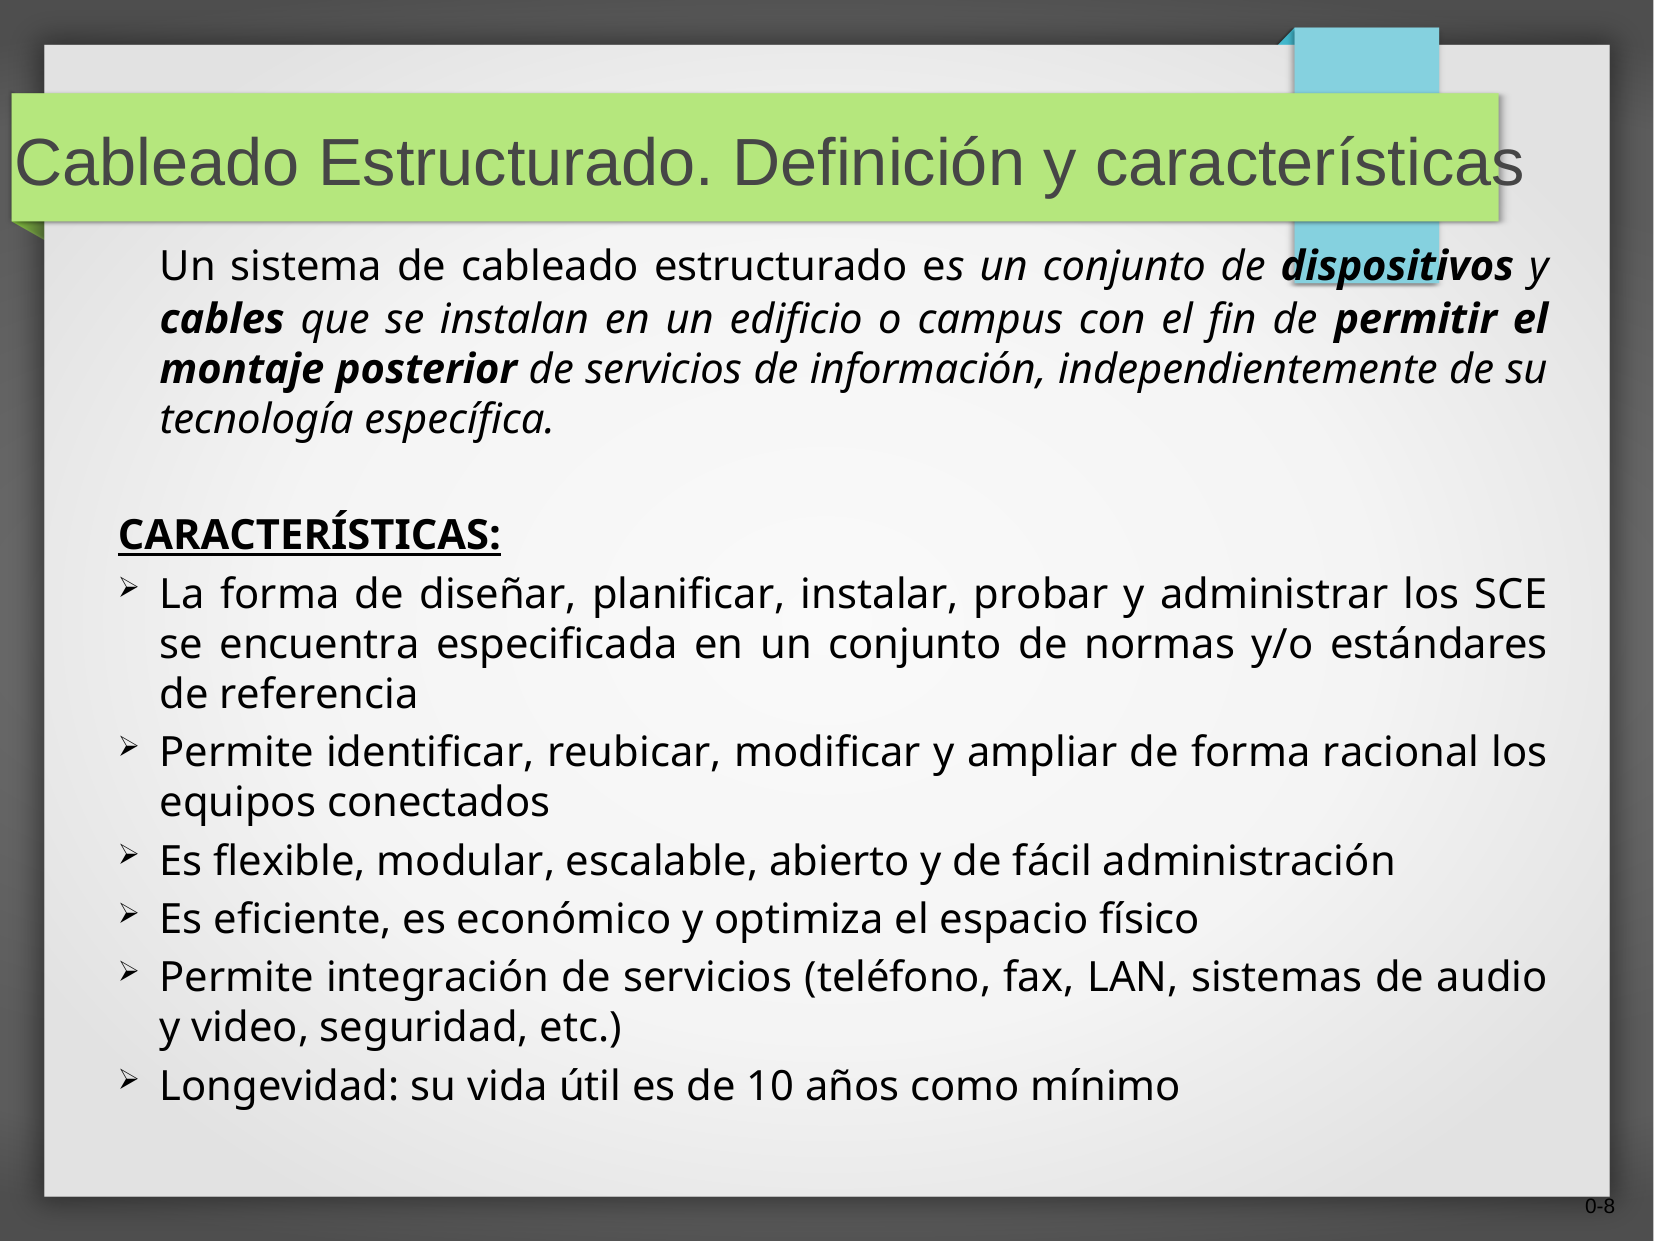

Cableado Estructurado. Definición y características
	Un sistema de cableado estructurado es un conjunto de dispositivos y cables que se instalan en un edificio o campus con el fin de permitir el montaje posterior de servicios de información, independientemente de su tecnología específica.
CARACTERÍSTICAS:
La forma de diseñar, planificar, instalar, probar y administrar los SCE se encuentra especificada en un conjunto de normas y/o estándares de referencia
Permite identificar, reubicar, modificar y ampliar de forma racional los equipos conectados
Es flexible, modular, escalable, abierto y de fácil administración
Es eficiente, es económico y optimiza el espacio físico
Permite integración de servicios (teléfono, fax, LAN, sistemas de audio y video, seguridad, etc.)
Longevidad: su vida útil es de 10 años como mínimo